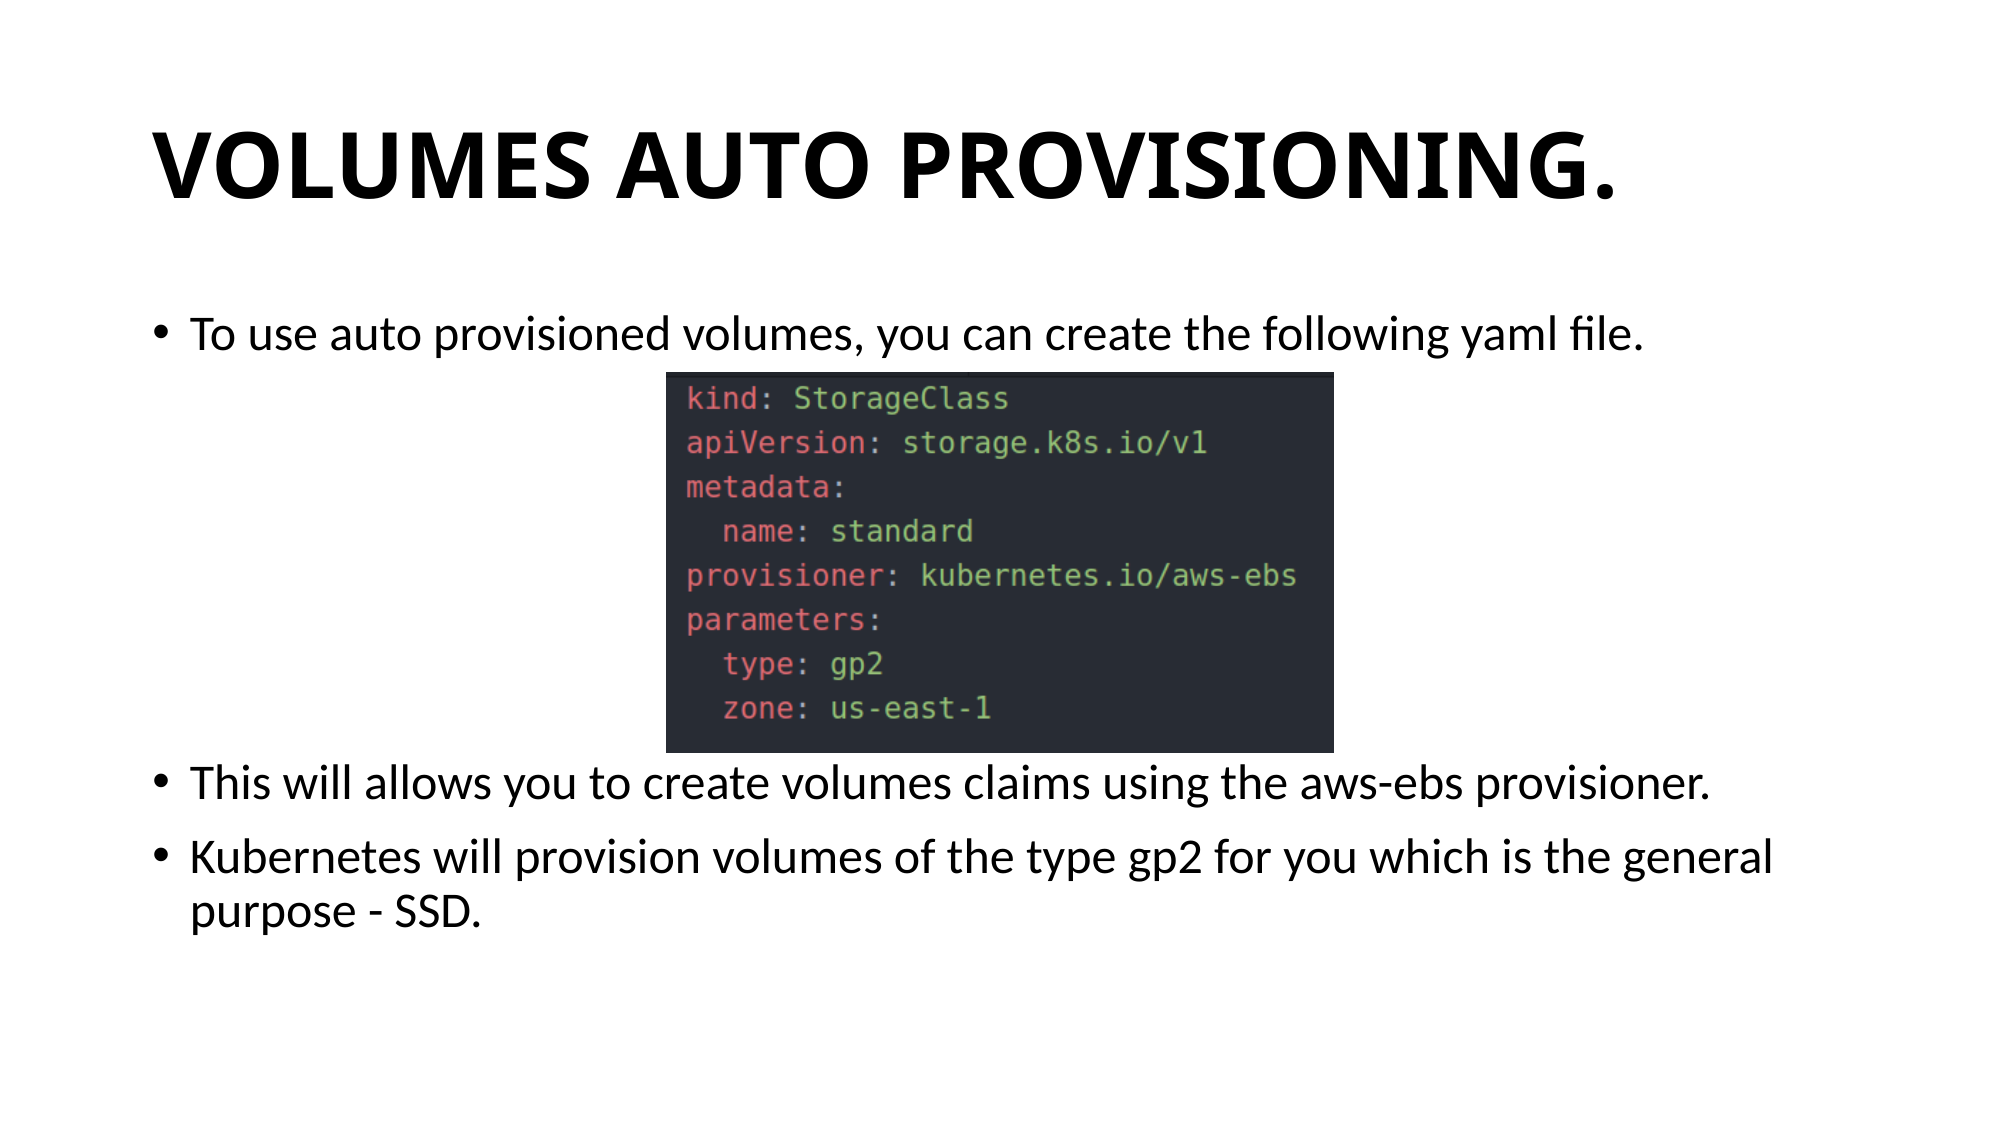

# VOLUMES AUTO PROVISIONING.
To use auto provisioned volumes, you can create the following yaml file.
This will allows you to create volumes claims using the aws-ebs provisioner.
Kubernetes will provision volumes of the type gp2 for you which is the general purpose - SSD.